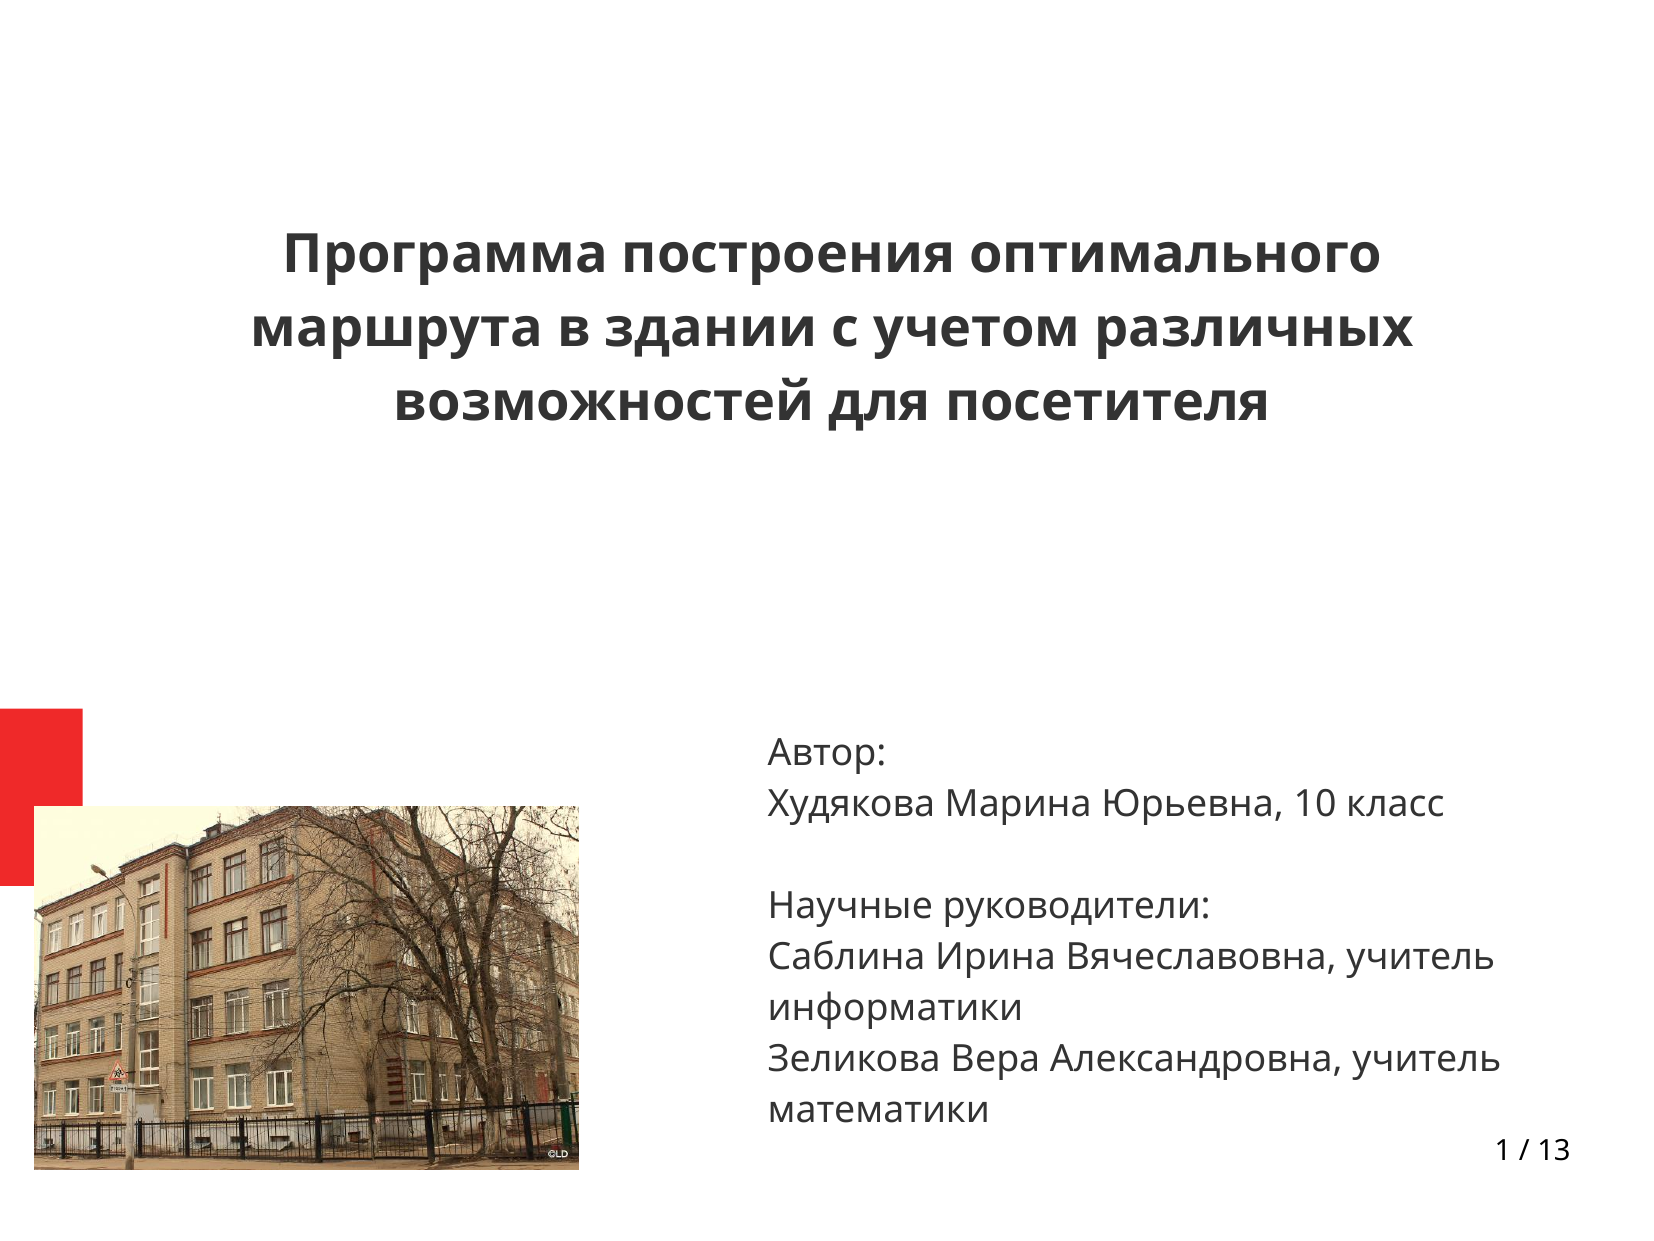

# Программа построения оптимального маршрута в здании с учетом различных возможностей для посетителя
Автор:
Худякова Марина Юрьевна, 10 класс
Научные руководители:
Саблина Ирина Вячеславовна, учитель информатики
Зеликова Вера Александровна, учитель математики
1